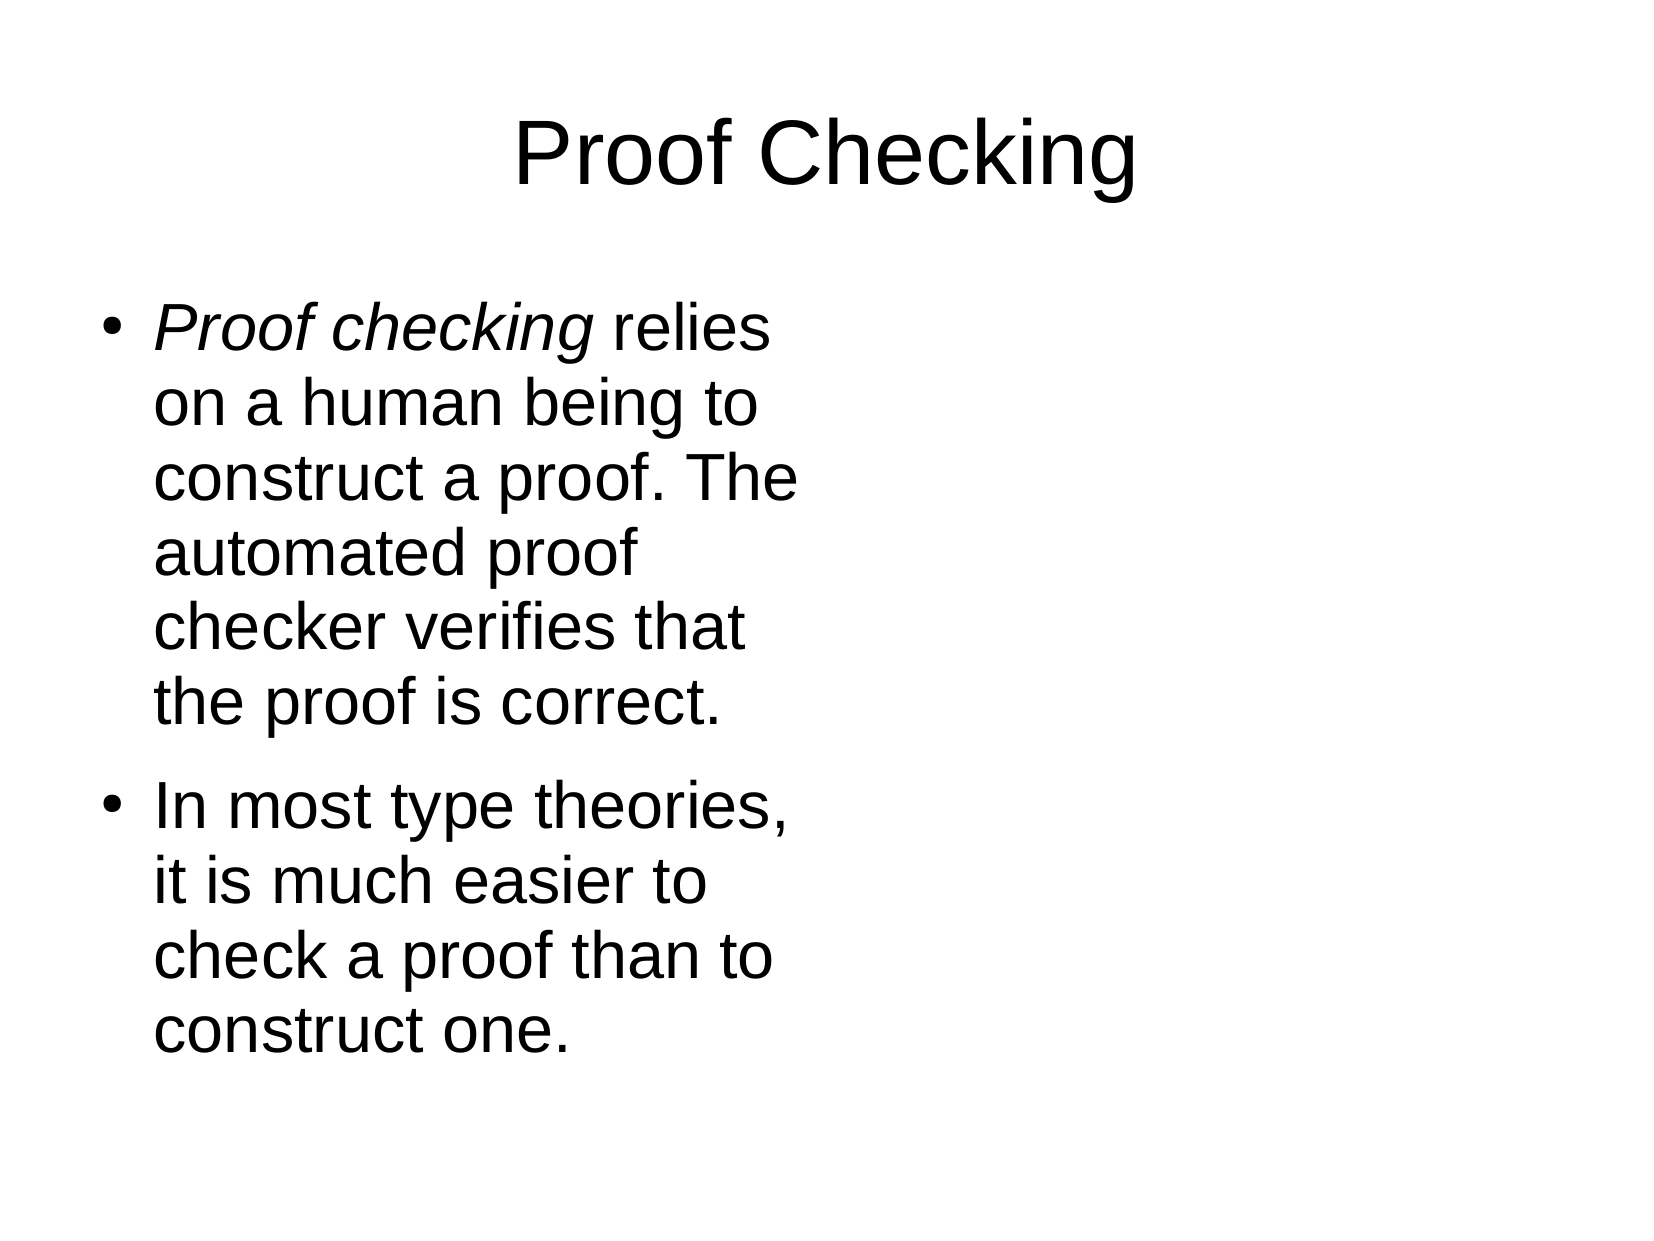

# Proof Checking
Proof checking relies on a human being to construct a proof. The automated proof checker verifies that the proof is correct.
In most type theories, it is much easier to check a proof than to construct one.